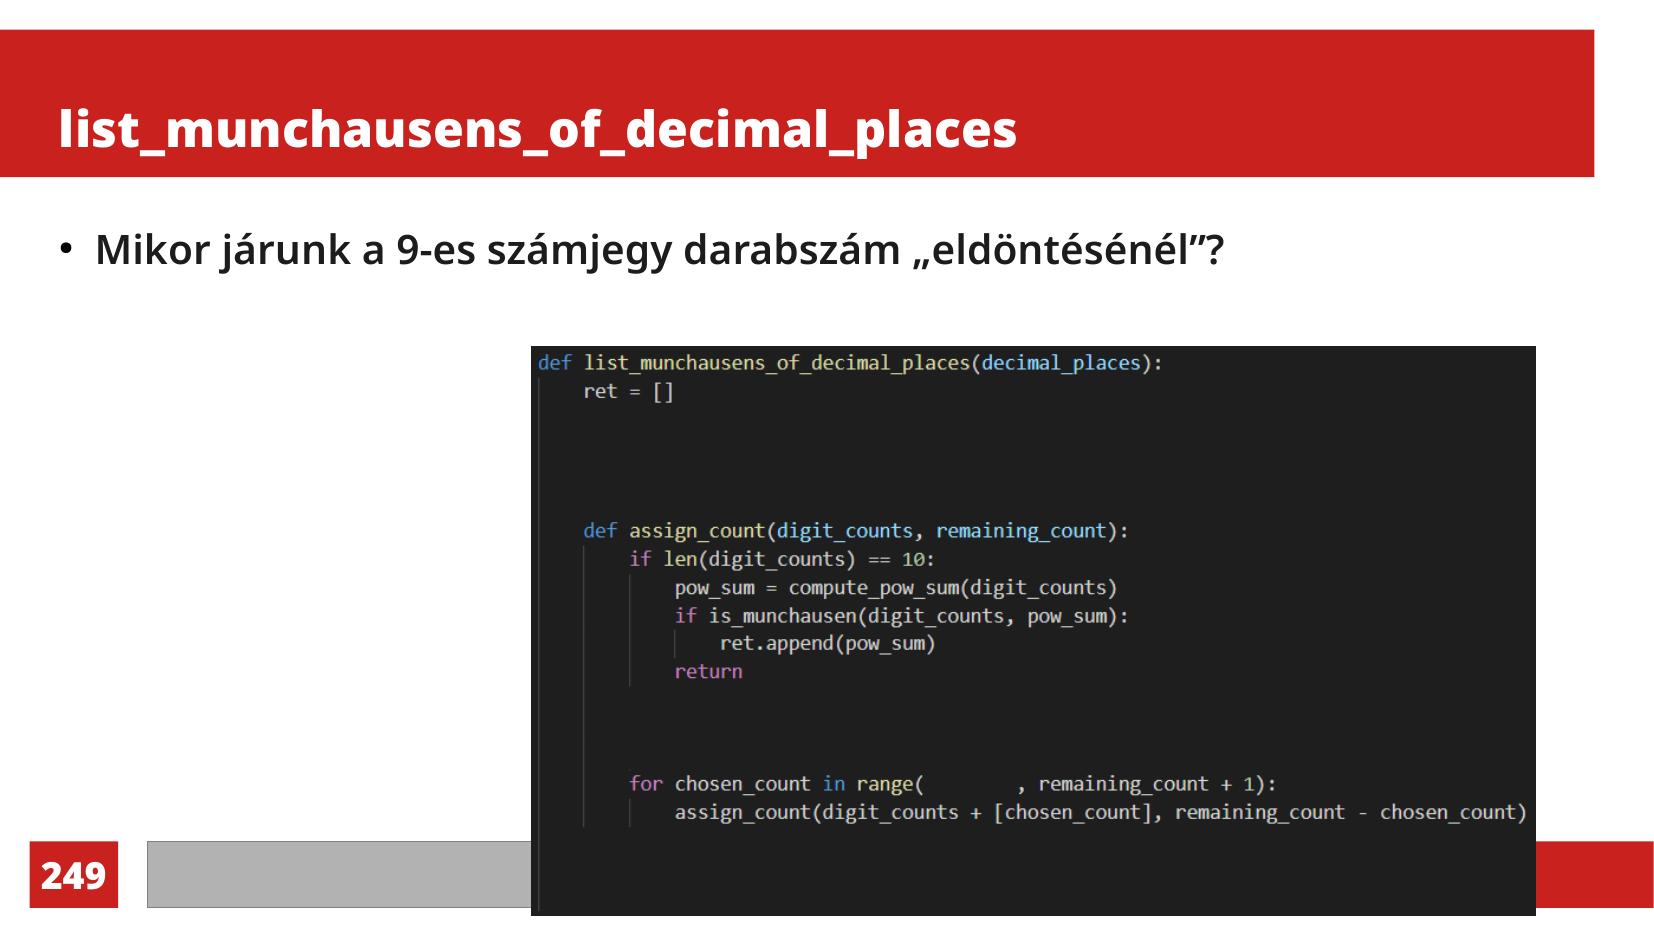

# list_munchausens_of_decimal_places
Mikor járunk a 9-es számjegy darabszám „eldöntésénél”?
249